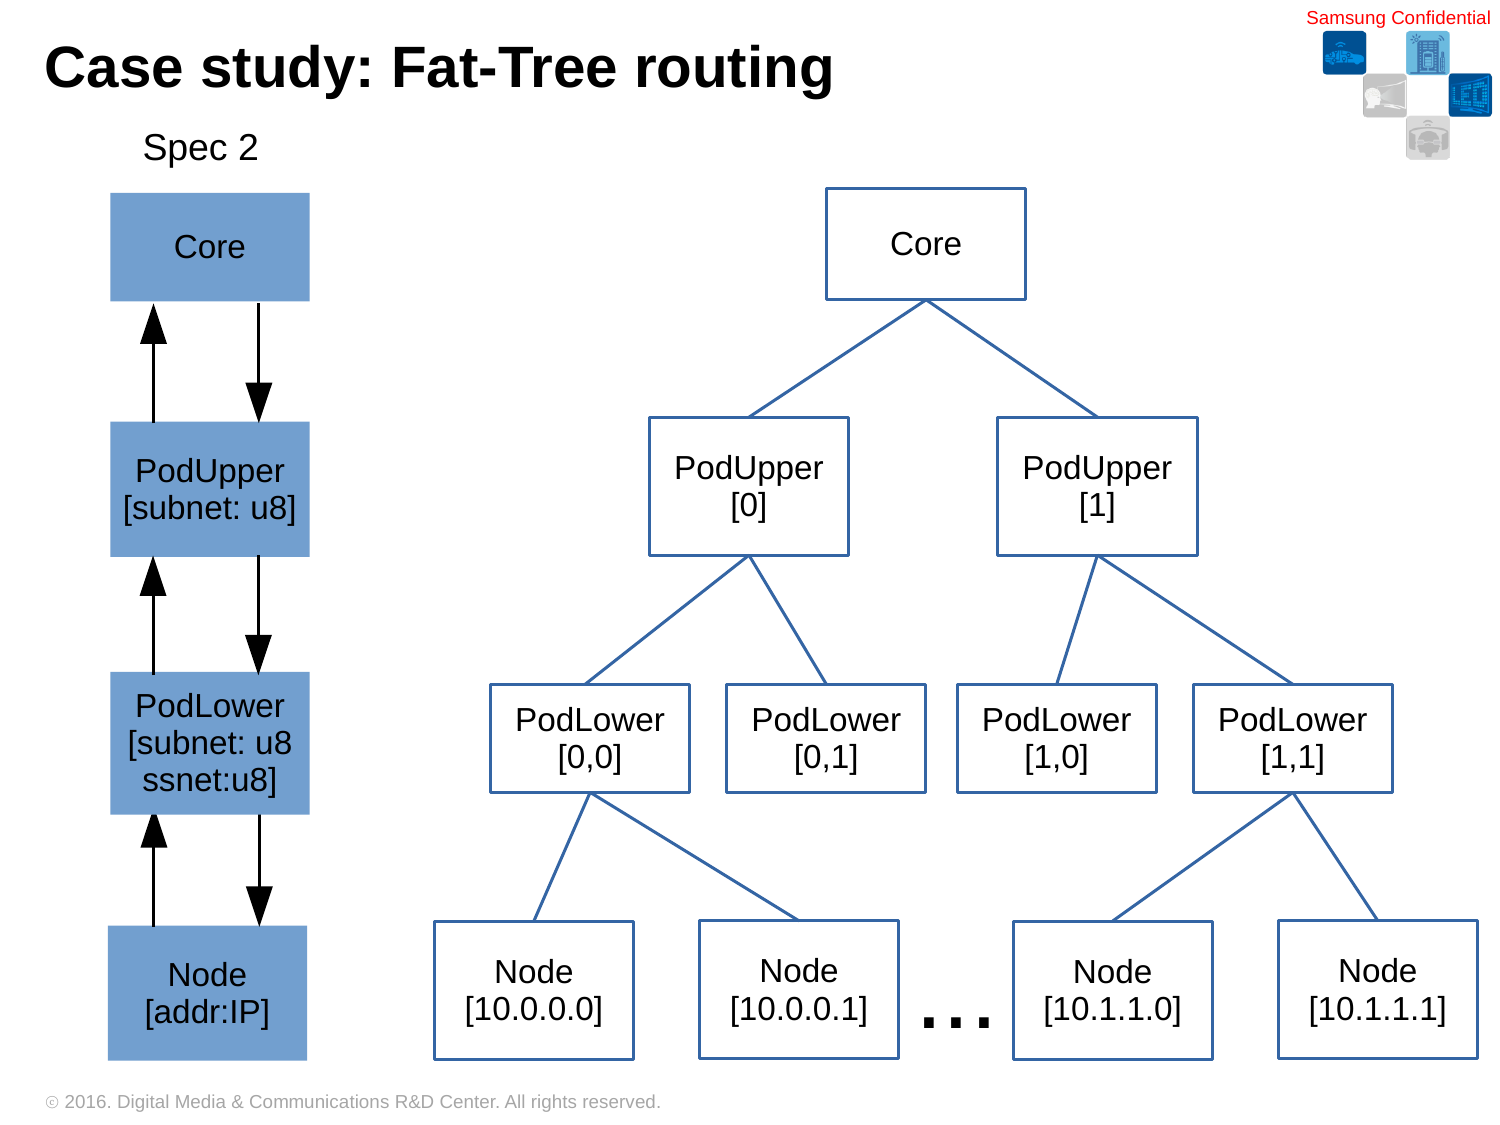

# Case study: Fat-Tree routing
Spec 2
Core
Core
PodUpper
[1]
PodUpper
[0]
PodUpper
[subnet: u8]
PodLower
[subnet: u8
ssnet:u8]
PodLower
[0,0]
PodLower
[0,1]
PodLower
[1,0]
PodLower
[1,1]
Node
[10.0.0.1]
Node
[10.1.1.1]
Node
[10.0.0.0]
Node
[10.1.1.0]
Node
[addr:IP]
...